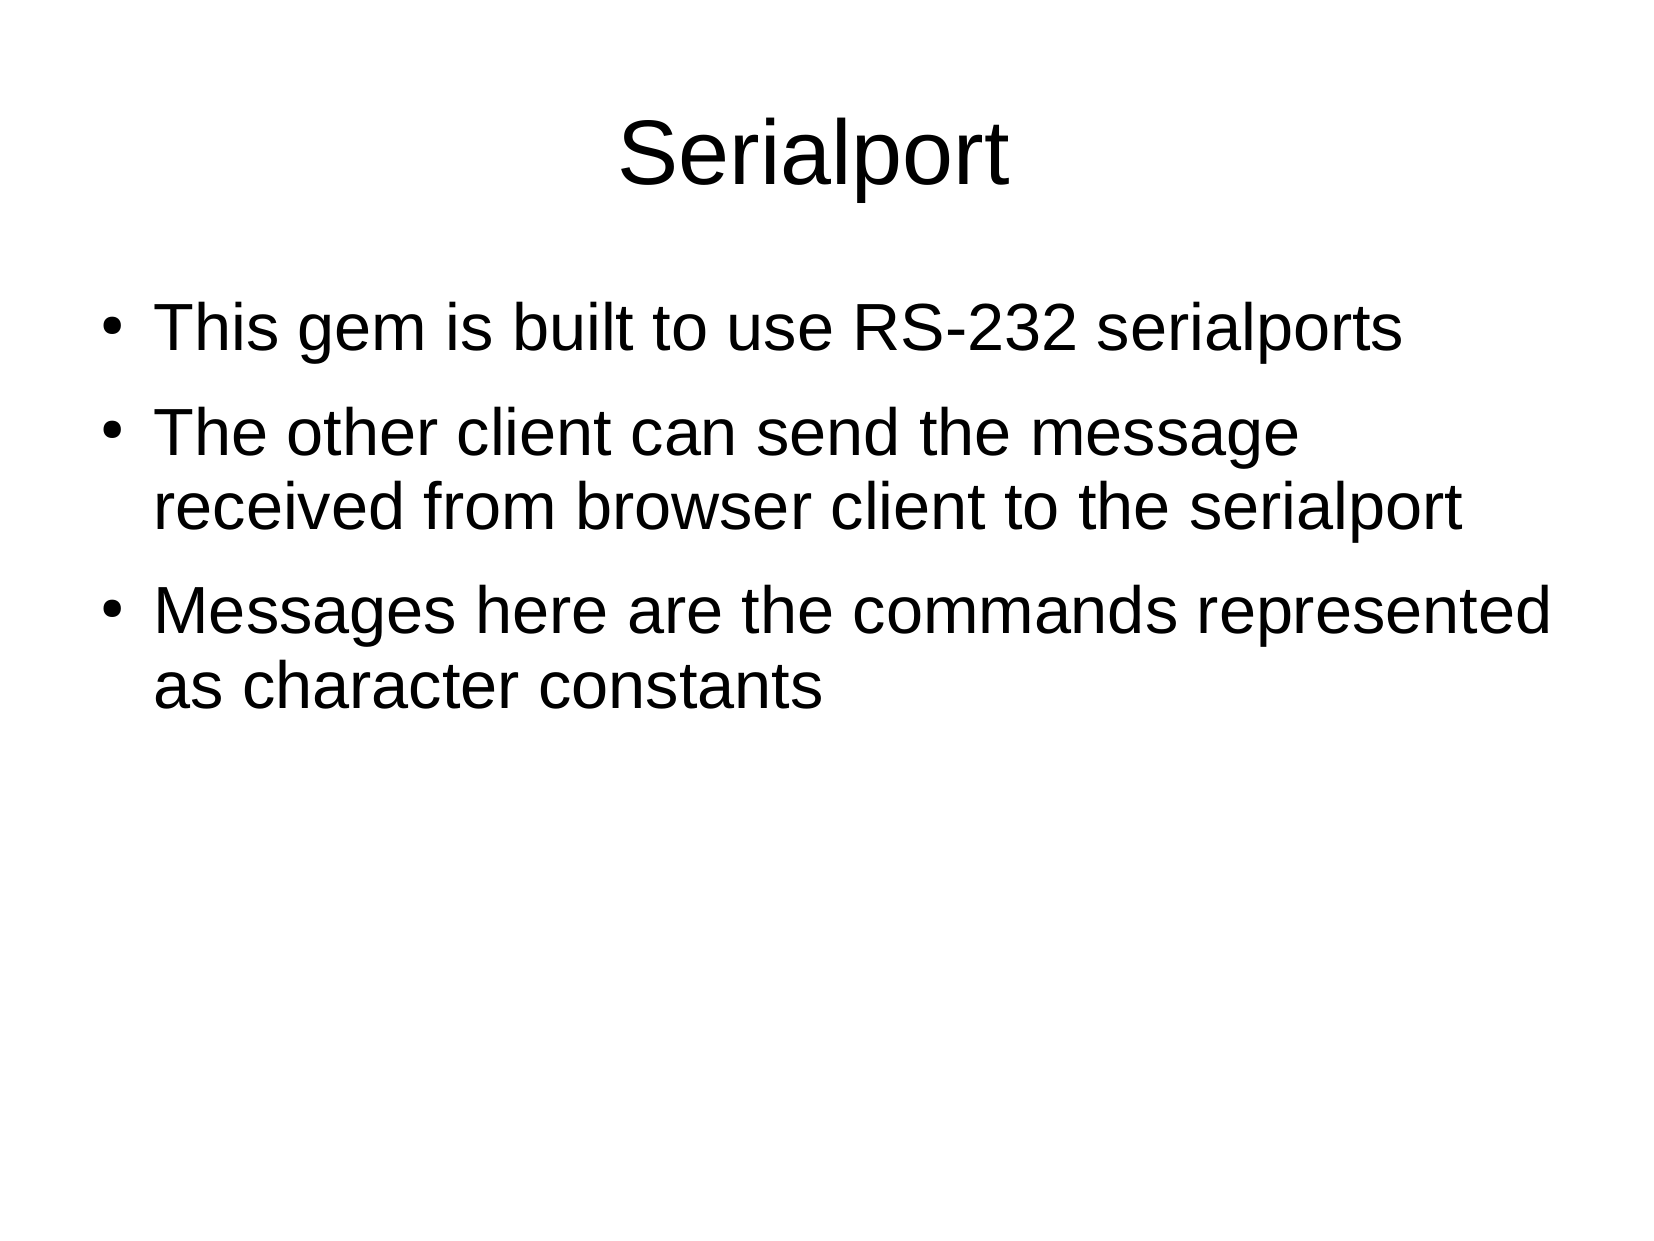

# Serialport
This gem is built to use RS-232 serialports
The other client can send the message received from browser client to the serialport
Messages here are the commands represented as character constants